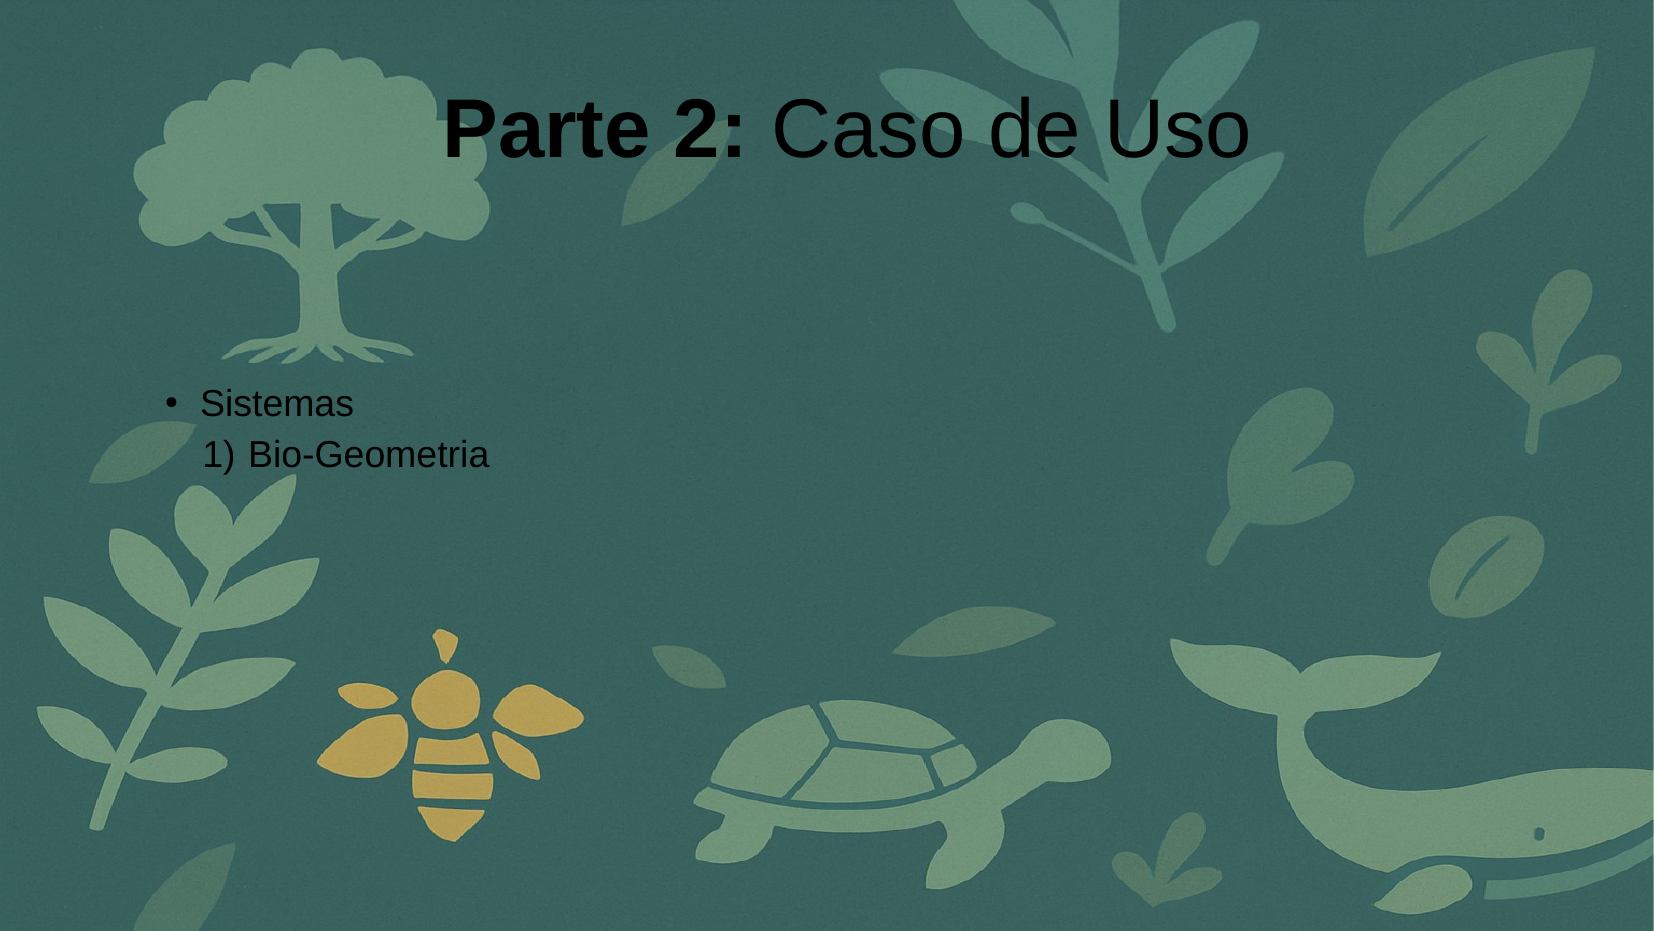

# Parte 2: Caso de Uso
Sistemas
 Bio-Geometria